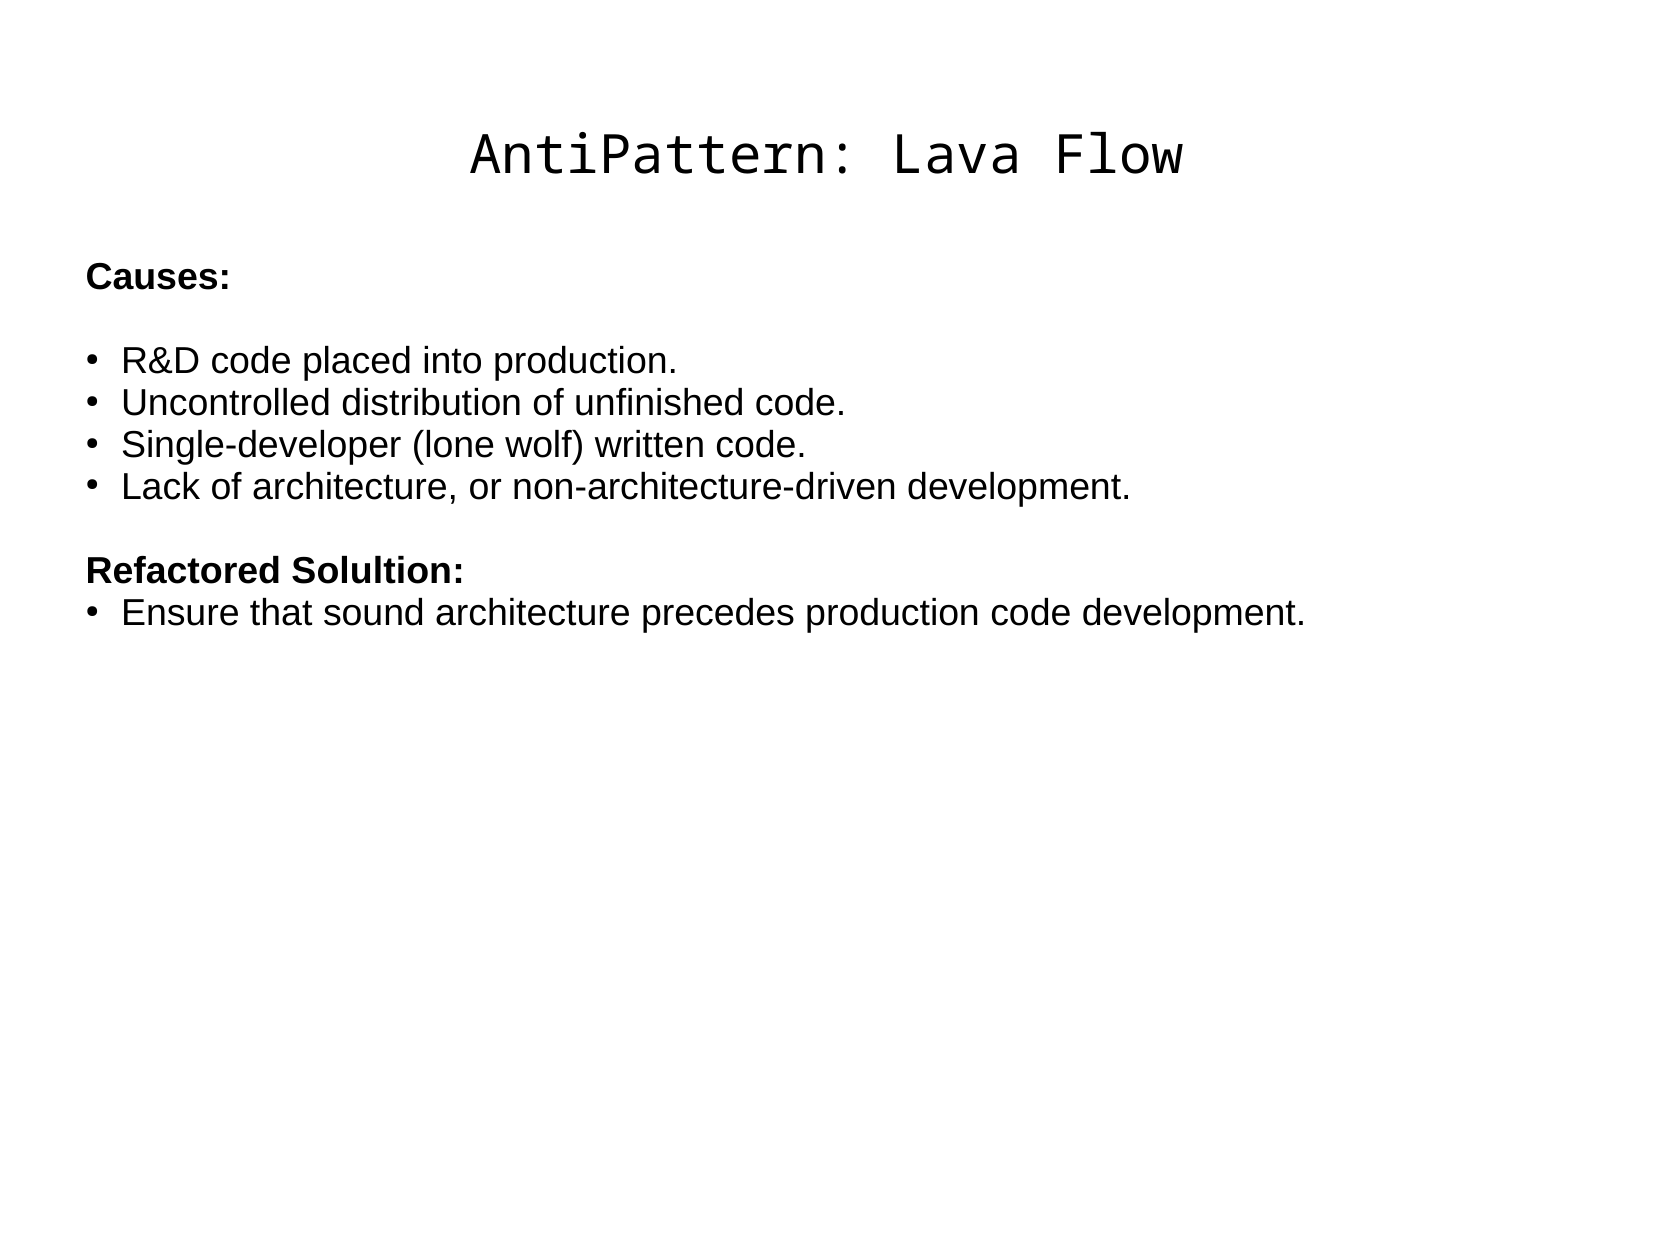

# AntiPattern: Lava Flow
Causes:
R&D code placed into production.
Uncontrolled distribution of unfinished code.
Single-developer (lone wolf) written code.
Lack of architecture, or non-architecture-driven development.
Refactored Solultion:
Ensure that sound architecture precedes production code development.